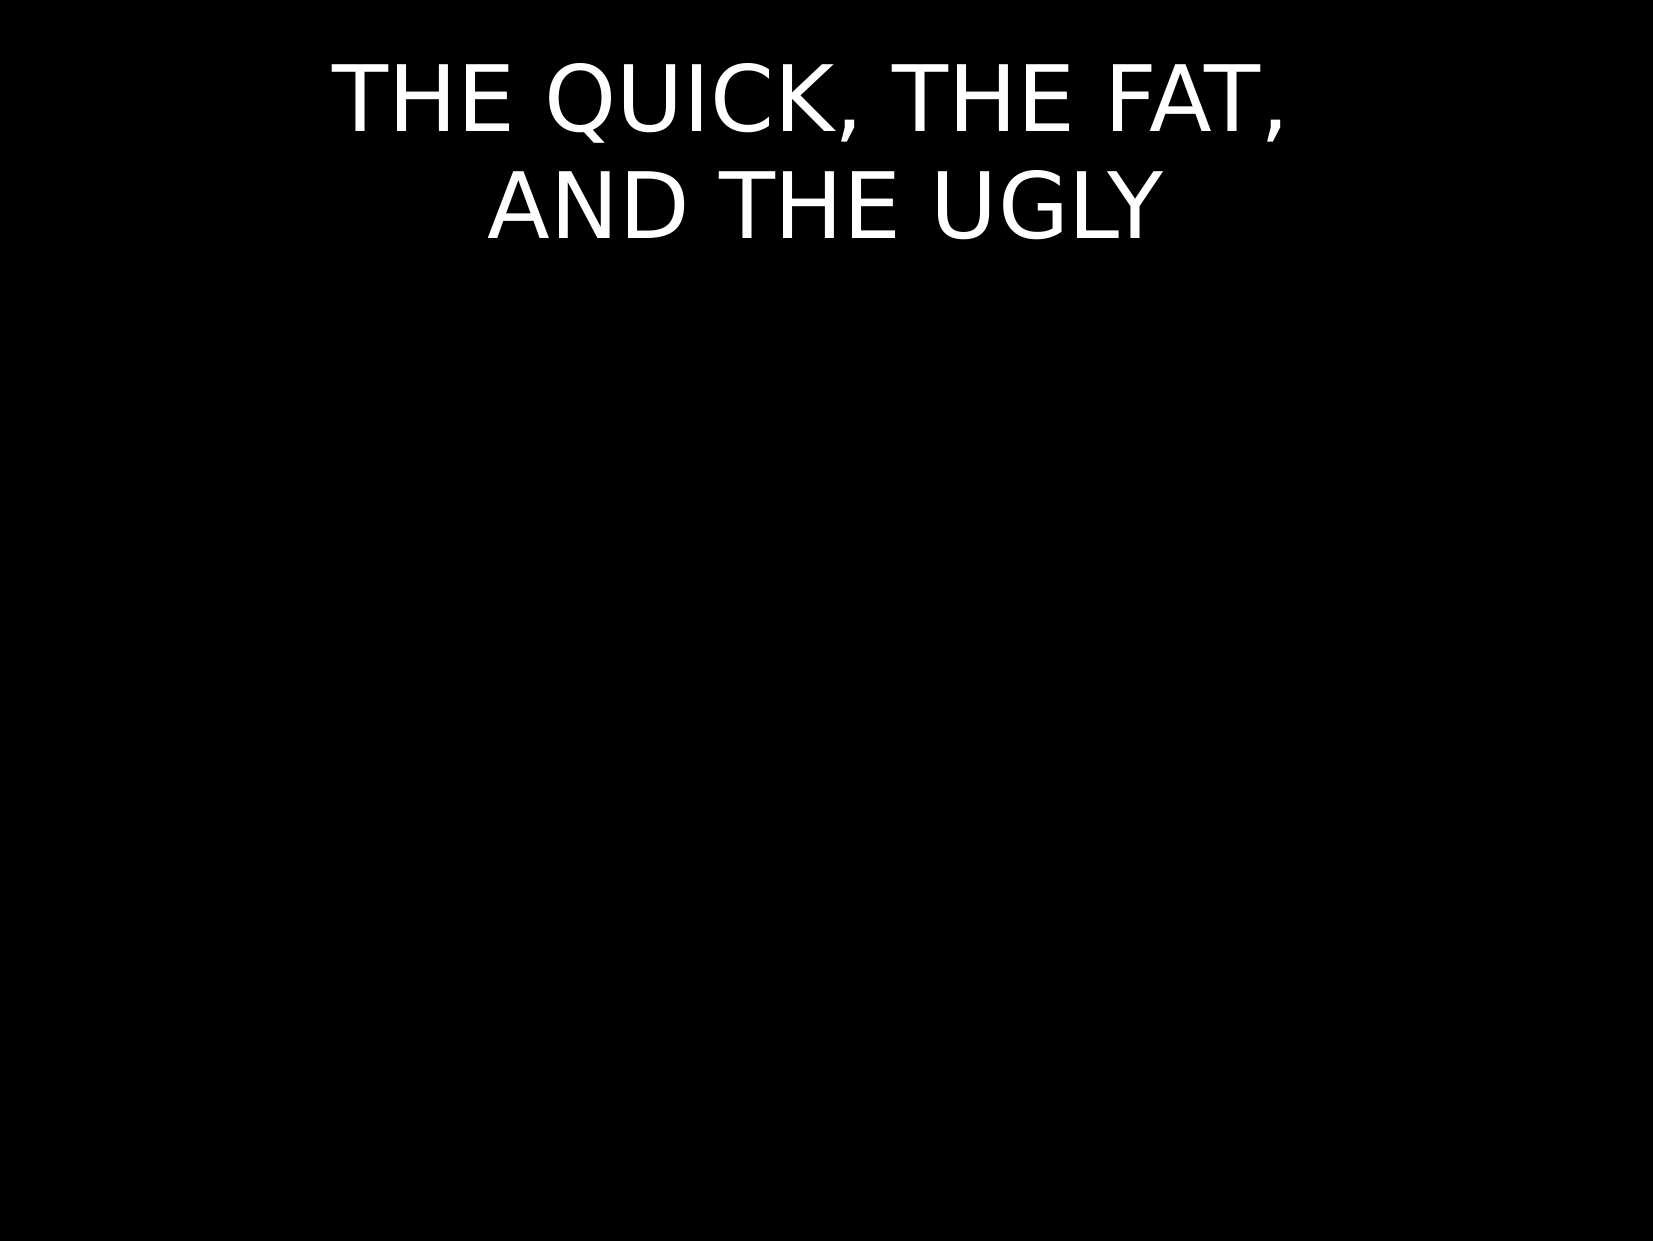

# THE QUICK, THE FAT, AND THE UGLY